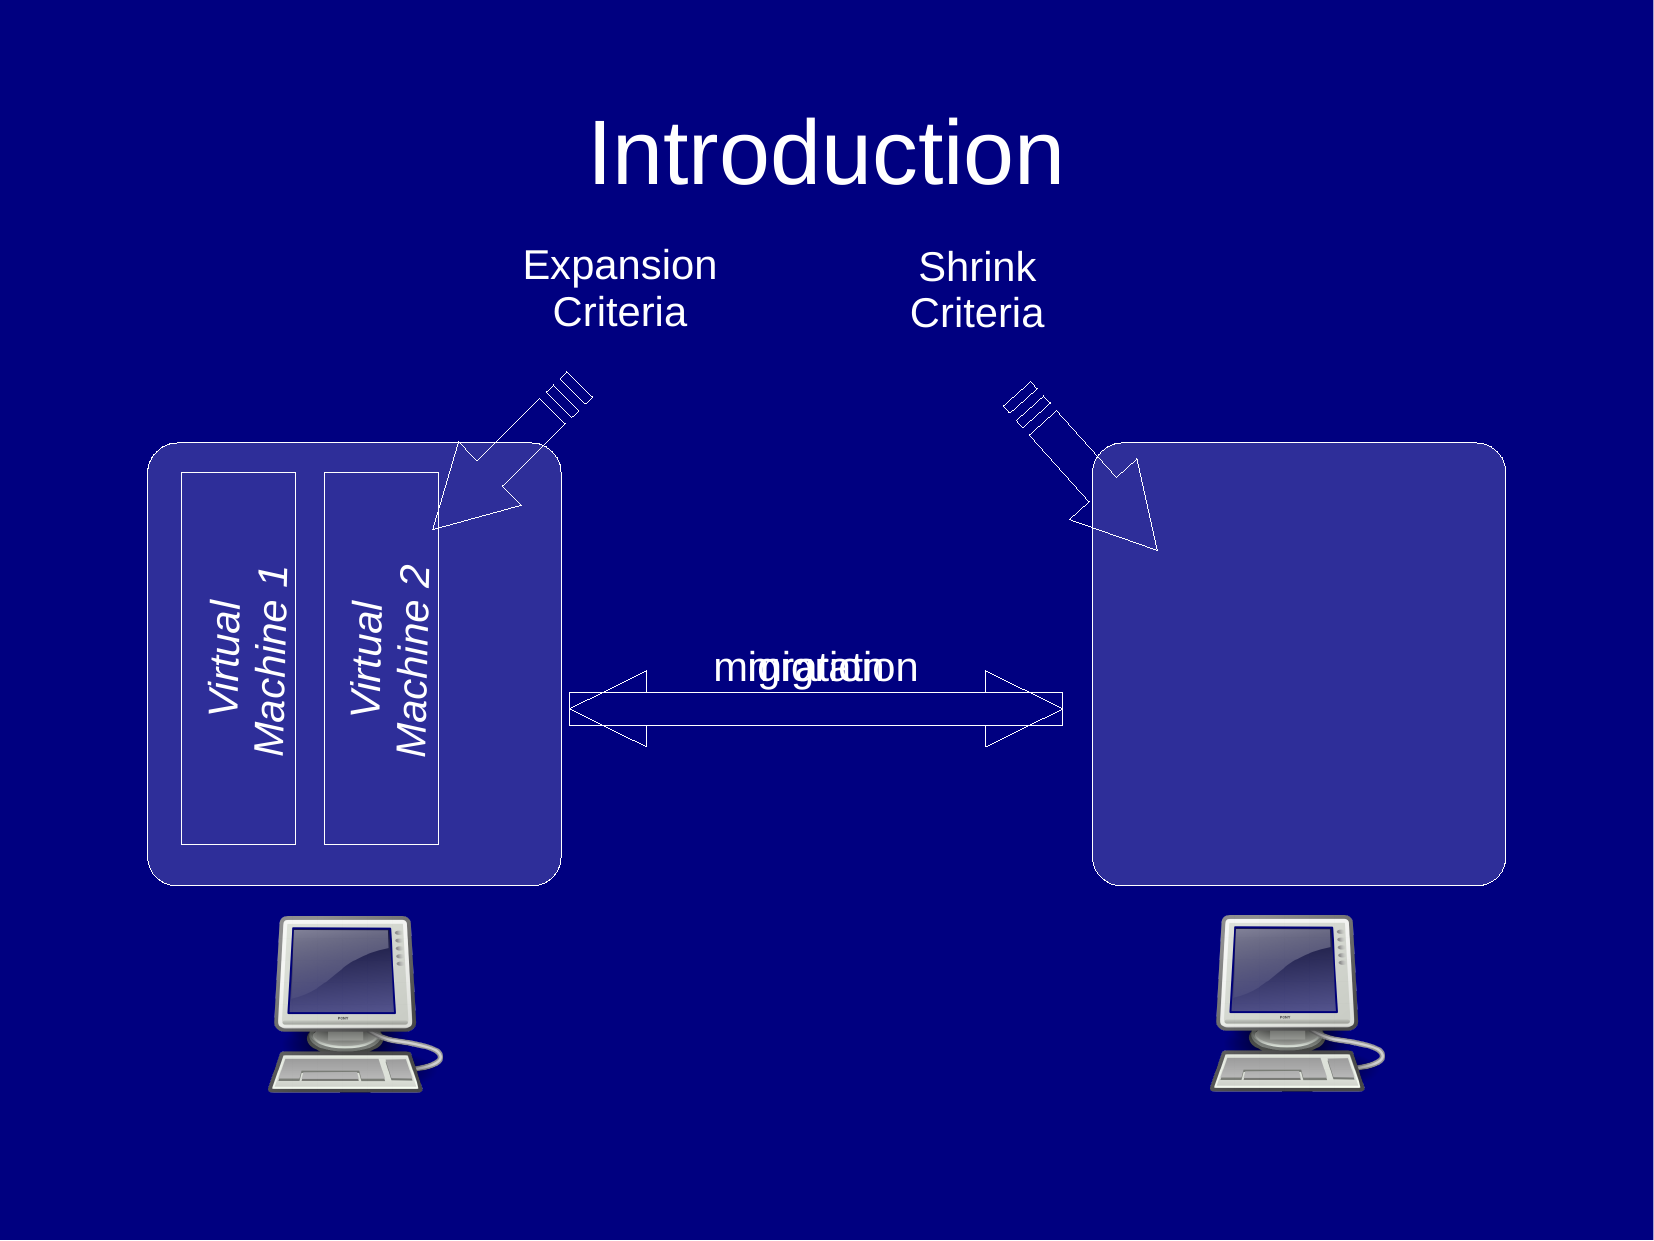

# Introduction
Expansion
Criteria
Shrink
Criteria
Virtual Machine 1
Virtual Machine 2
migration
migration